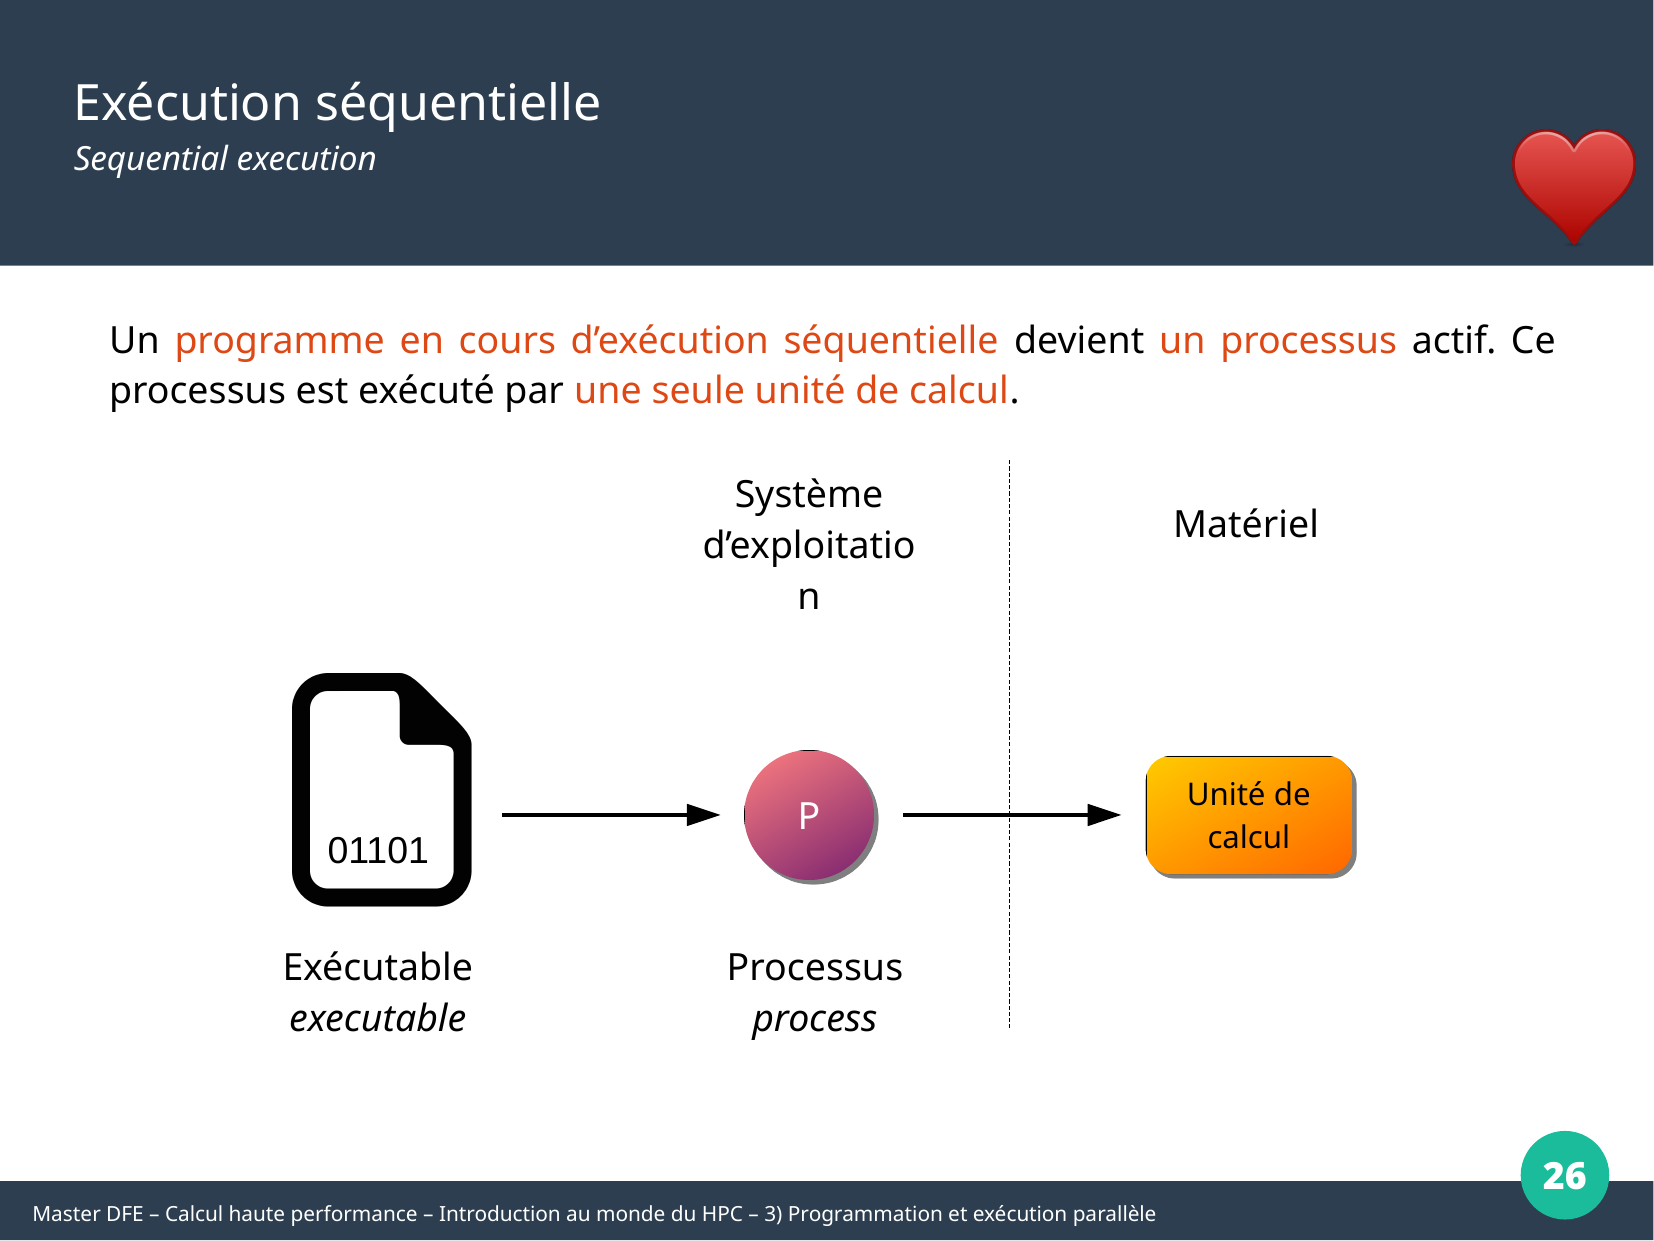

Exécution séquentielle
Sequential execution
Un programme en cours d’exécution séquentielle devient un processus actif. Ce processus est exécuté par une seule unité de calcul.
Système d’exploitation
Matériel
P
Unité de
calcul
01101
Exécutable
executable
Processus
process
26
Master DFE – Calcul haute performance – Introduction au monde du HPC – 3) Programmation et exécution parallèle